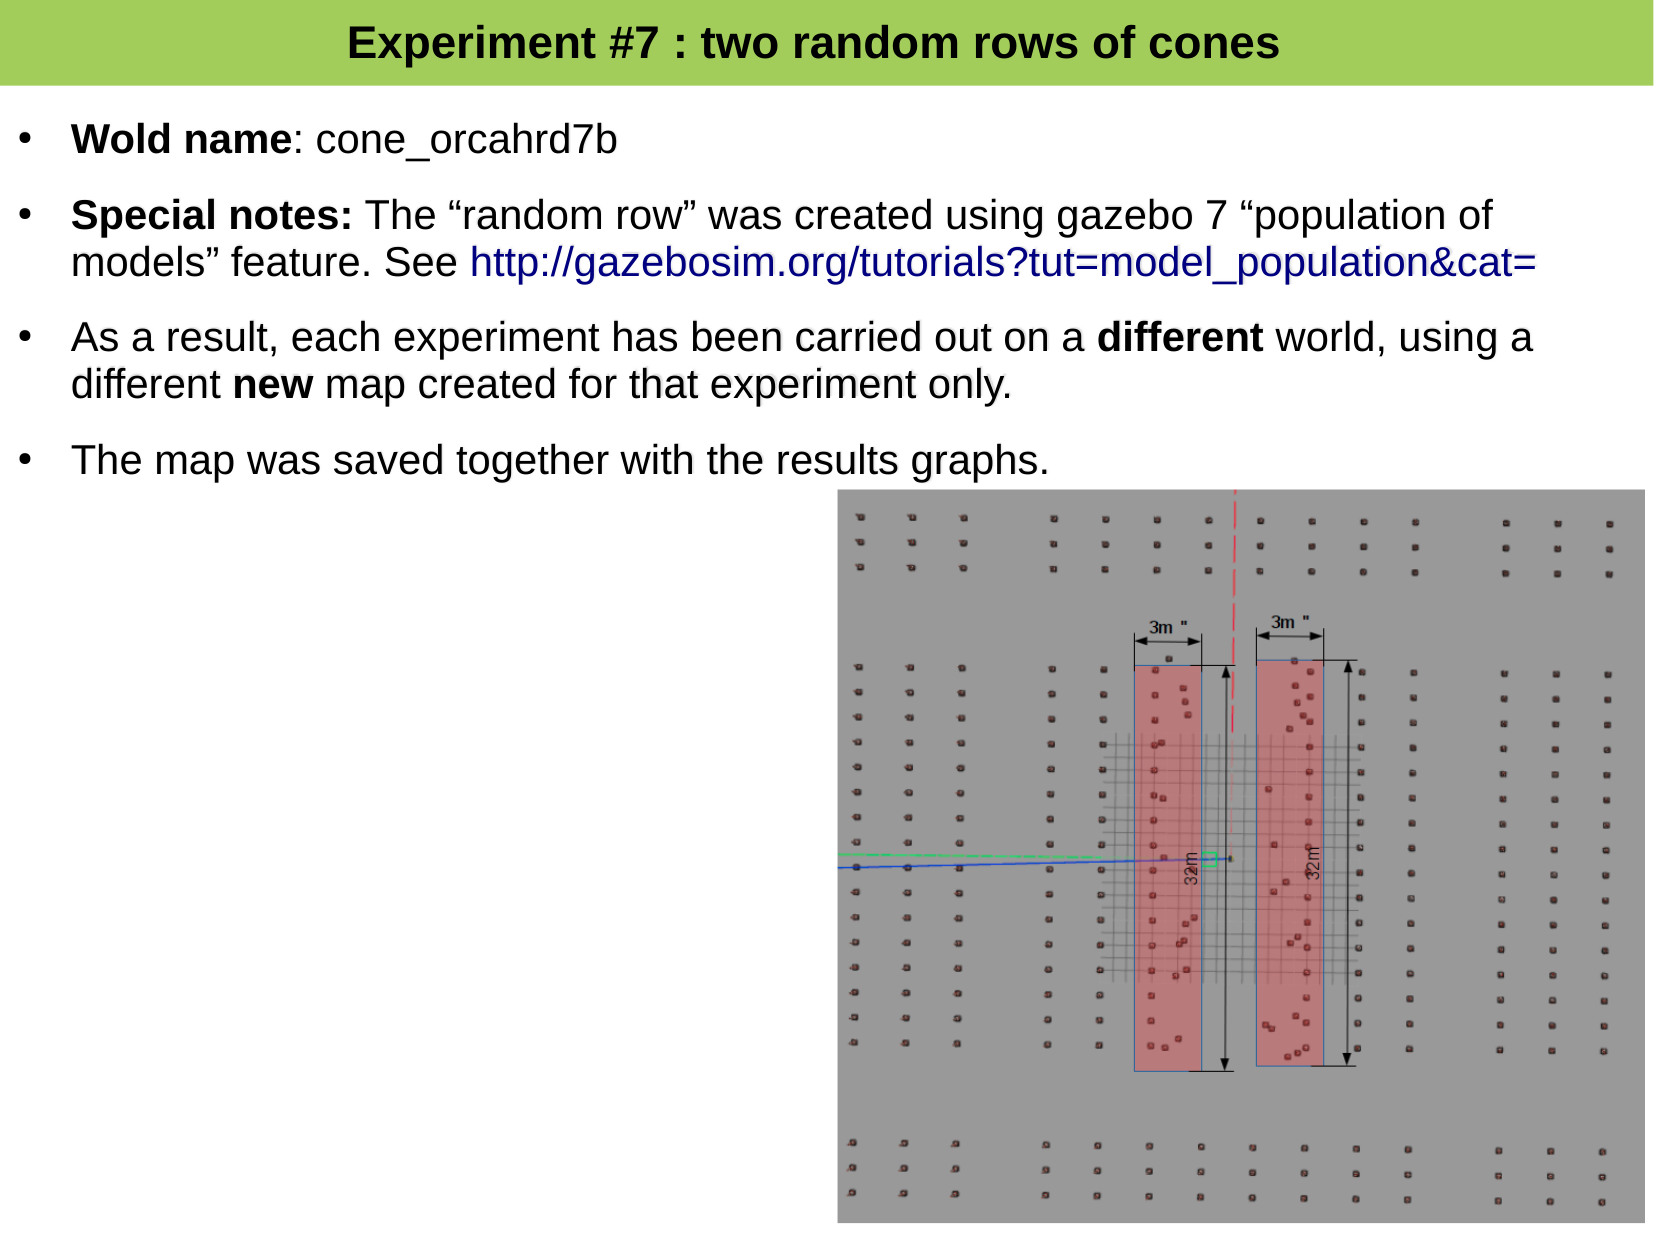

# Experiment #7 : two random rows of cones
Wold name: cone_orcahrd7b
Special notes: The “random row” was created using gazebo 7 “population of models” feature. See http://gazebosim.org/tutorials?tut=model_population&cat=
As a result, each experiment has been carried out on a different world, using a different new map created for that experiment only.
The map was saved together with the results graphs.